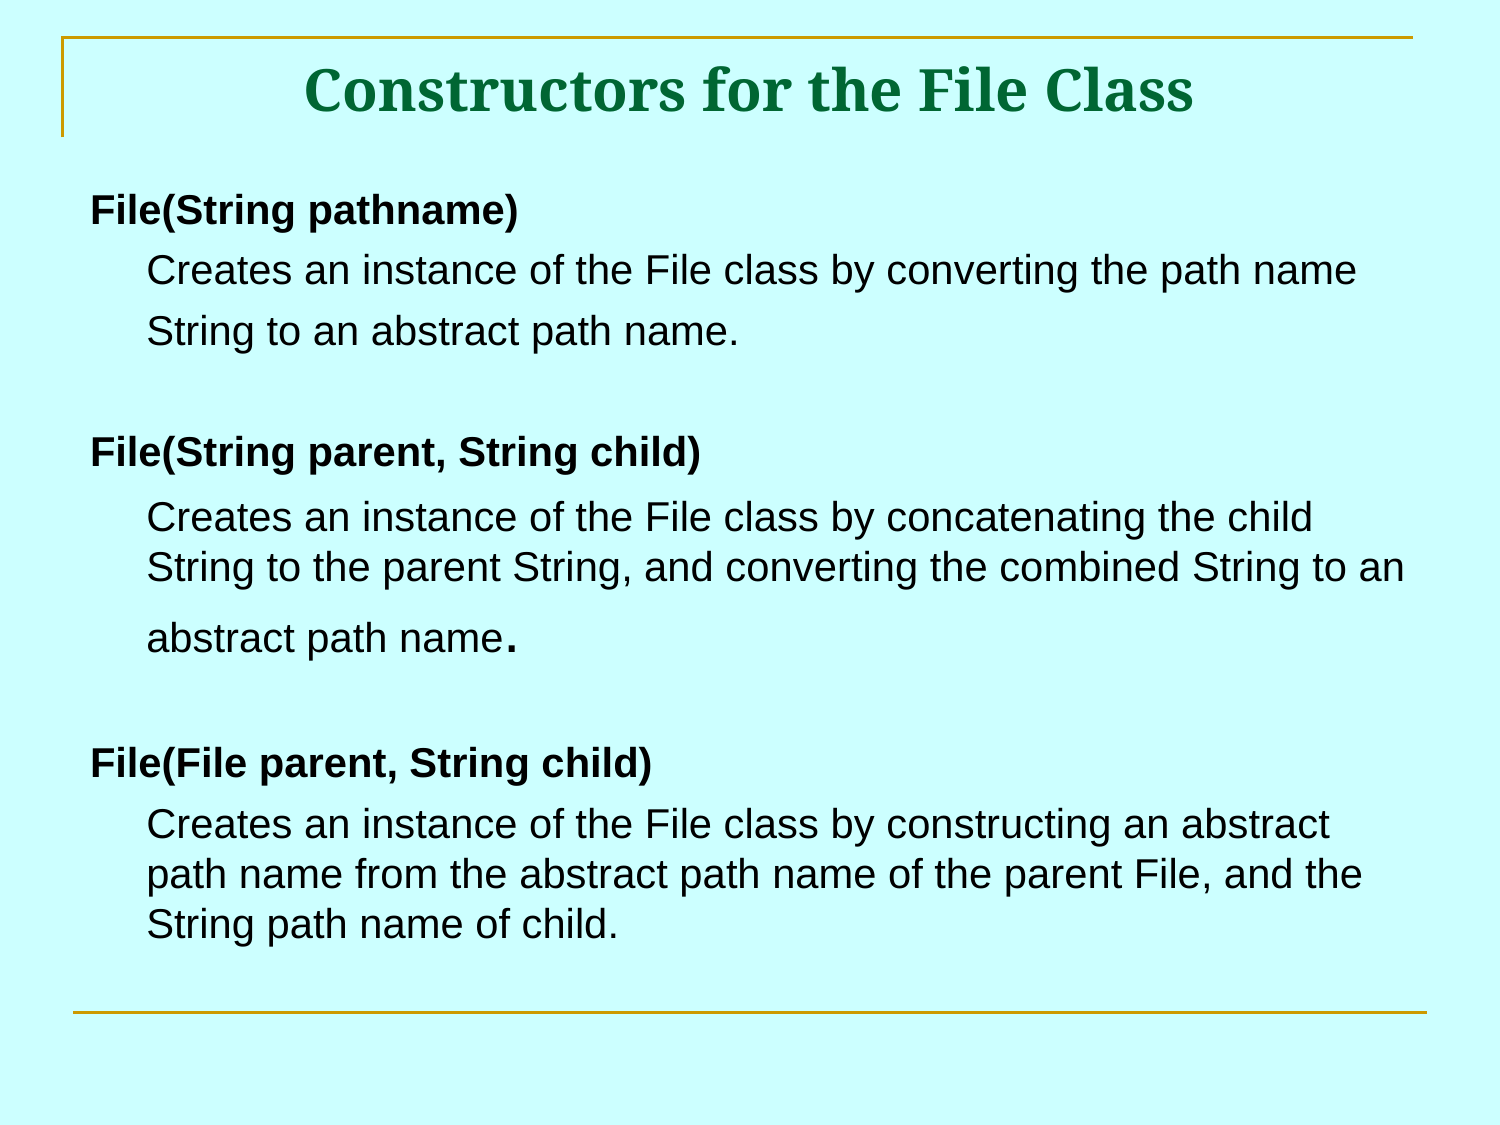

# Constructors for the File Class
File(String pathname)
	Creates an instance of the File class by converting the path name
 	String to an abstract path name.
File(String parent, String child)
	Creates an instance of the File class by concatenating the child String to the parent String, and converting the combined String to an abstract path name.
File(File parent, String child)
	Creates an instance of the File class by constructing an abstract path name from the abstract path name of the parent File, and the String path name of child.